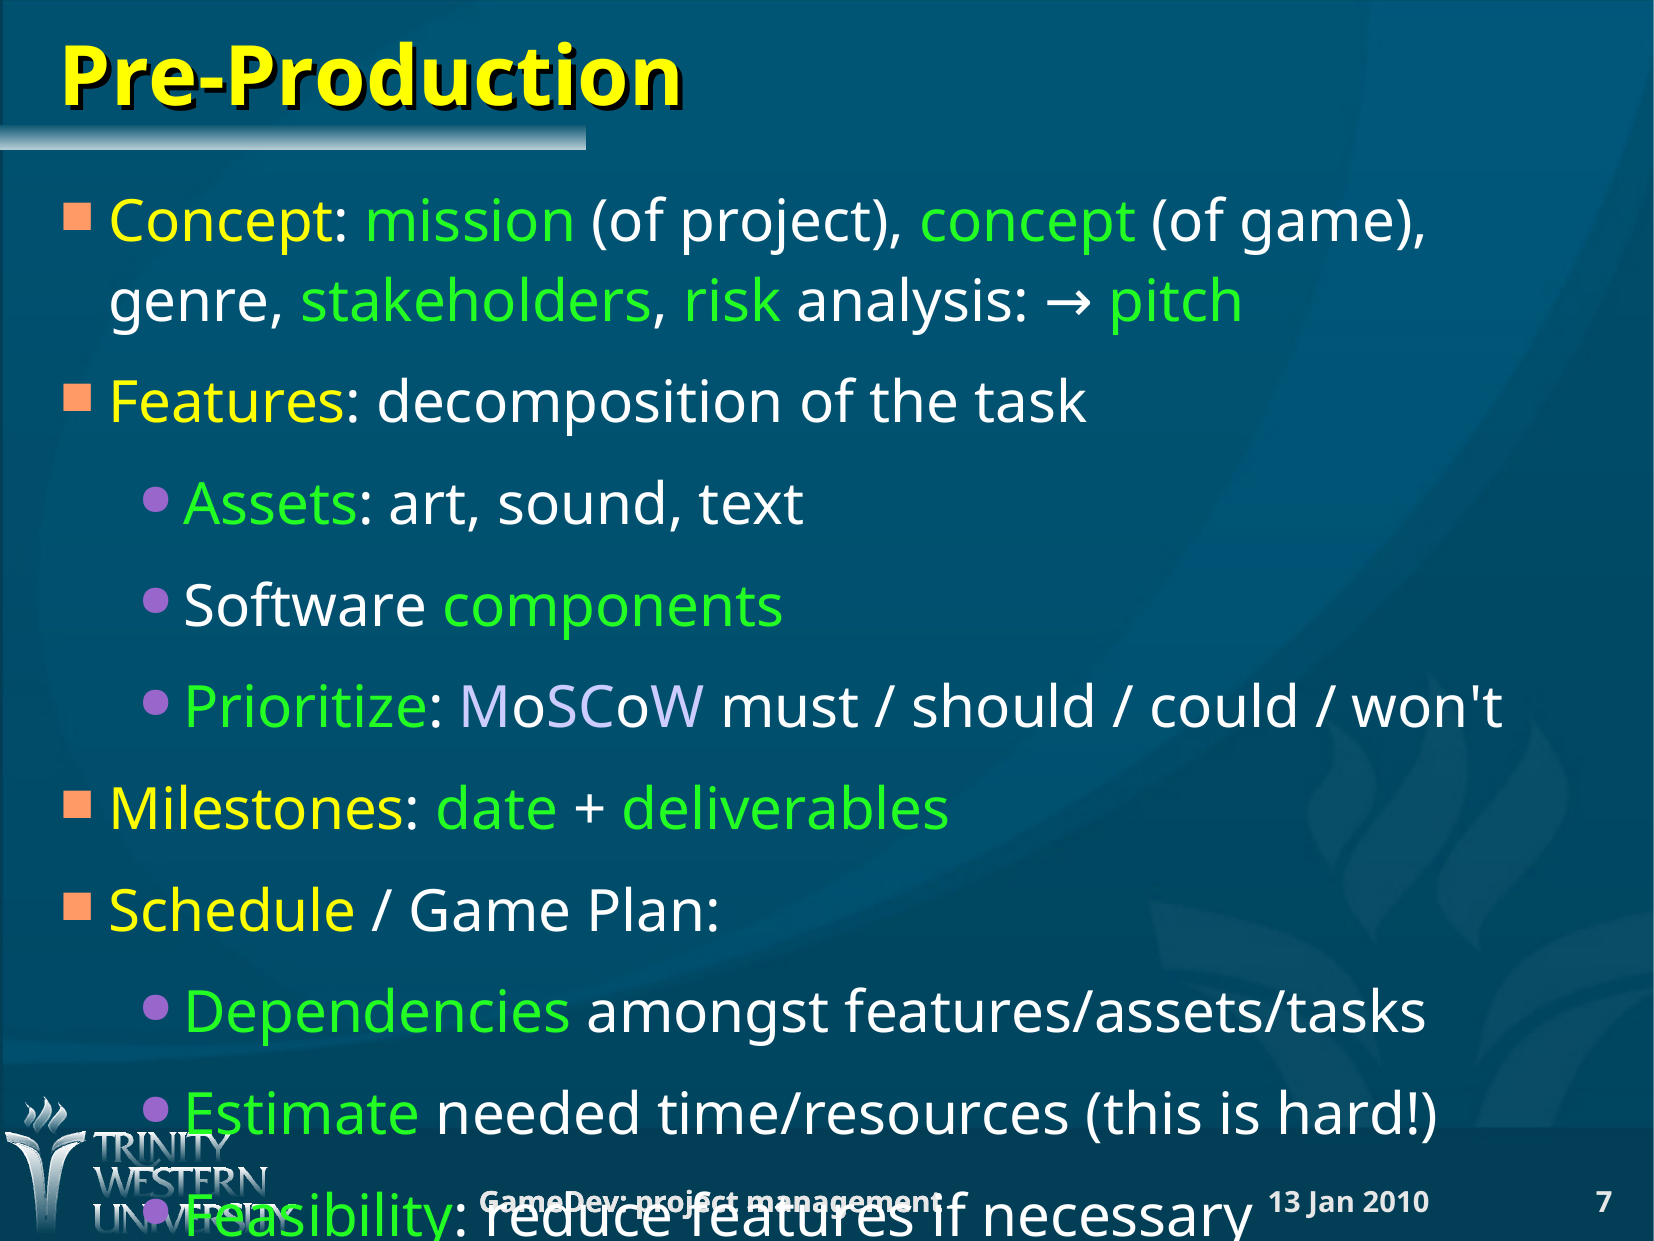

# Pre-Production
Concept: mission (of project), concept (of game), genre, stakeholders, risk analysis: → pitch
Features: decomposition of the task
Assets: art, sound, text
Software components
Prioritize: MoSCoW must / should / could / won't
Milestones: date + deliverables
Schedule / Game Plan:
Dependencies amongst features/assets/tasks
Estimate needed time/resources (this is hard!)
Feasibility: reduce features if necessary
GameDev: project management
13 Jan 2010
7